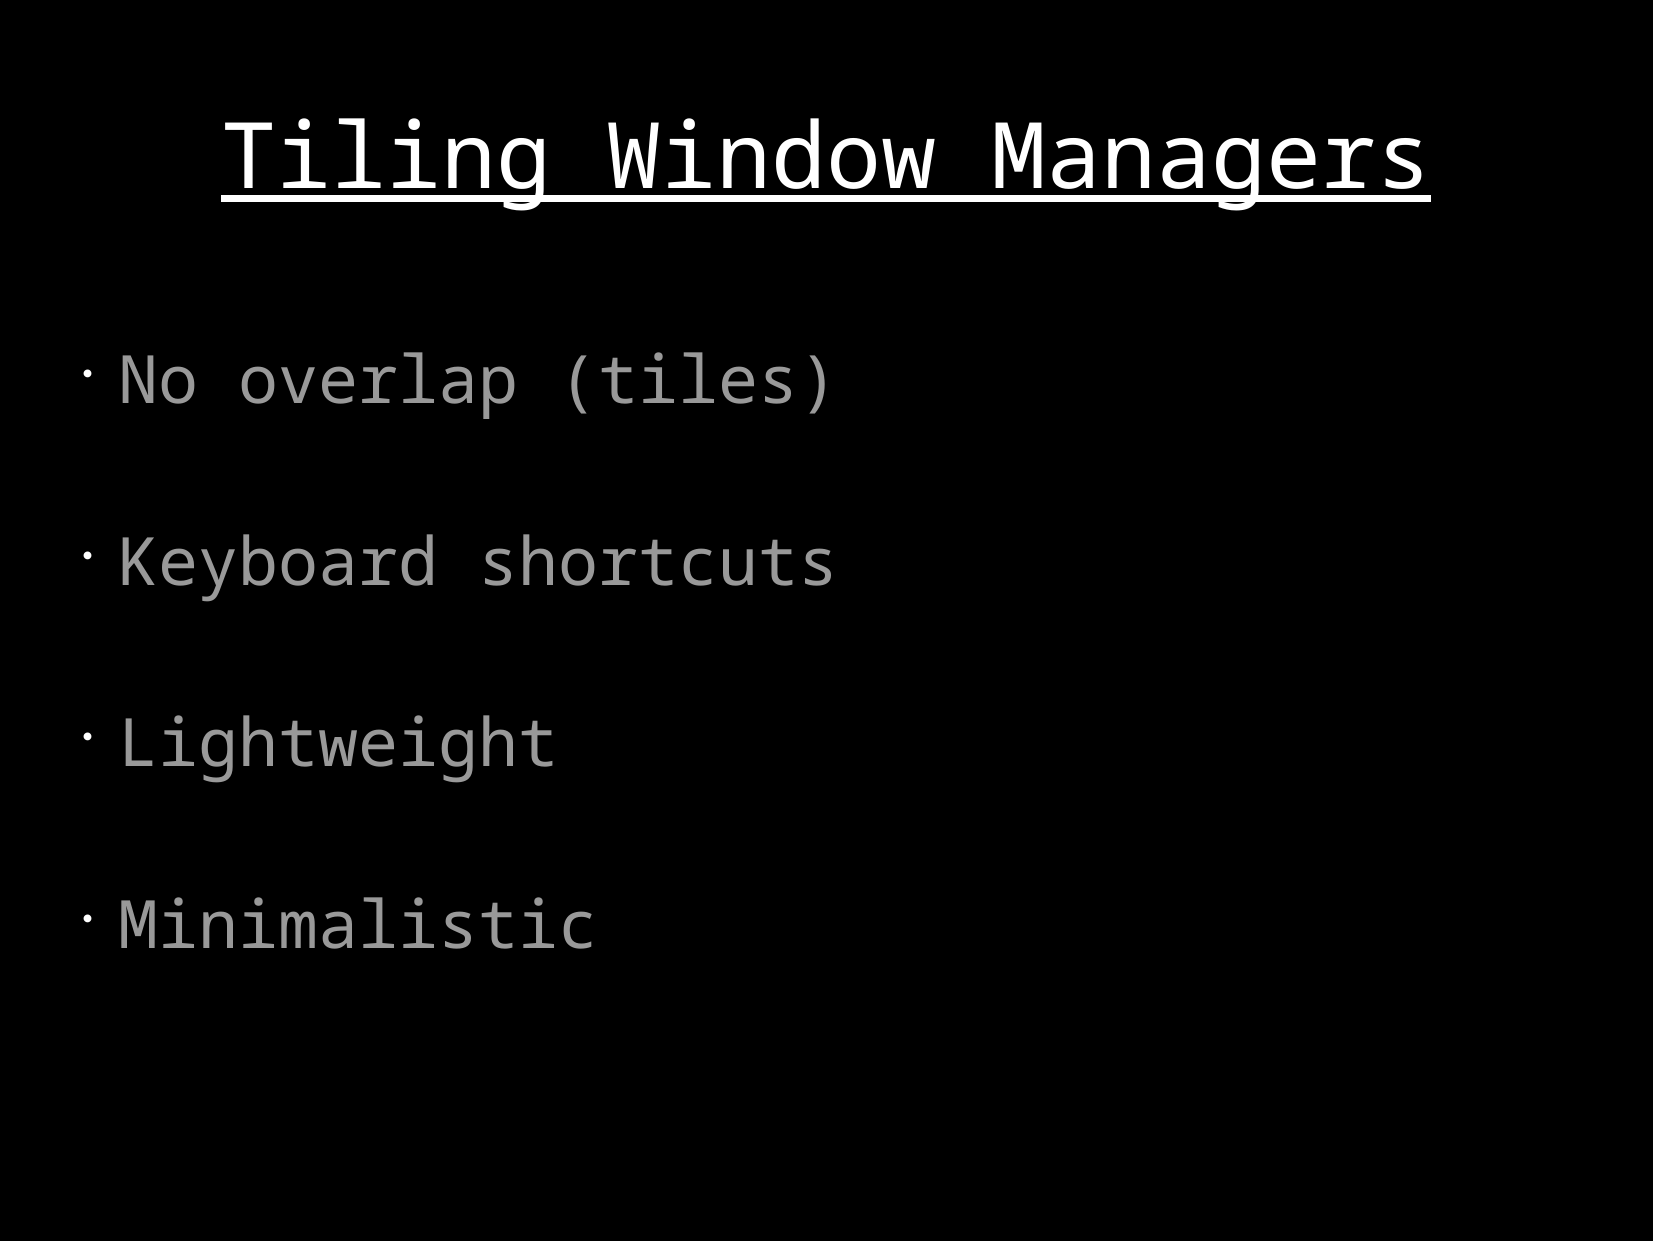

# Tiling Window Managers
No overlap (tiles)
Keyboard shortcuts
Lightweight
Minimalistic